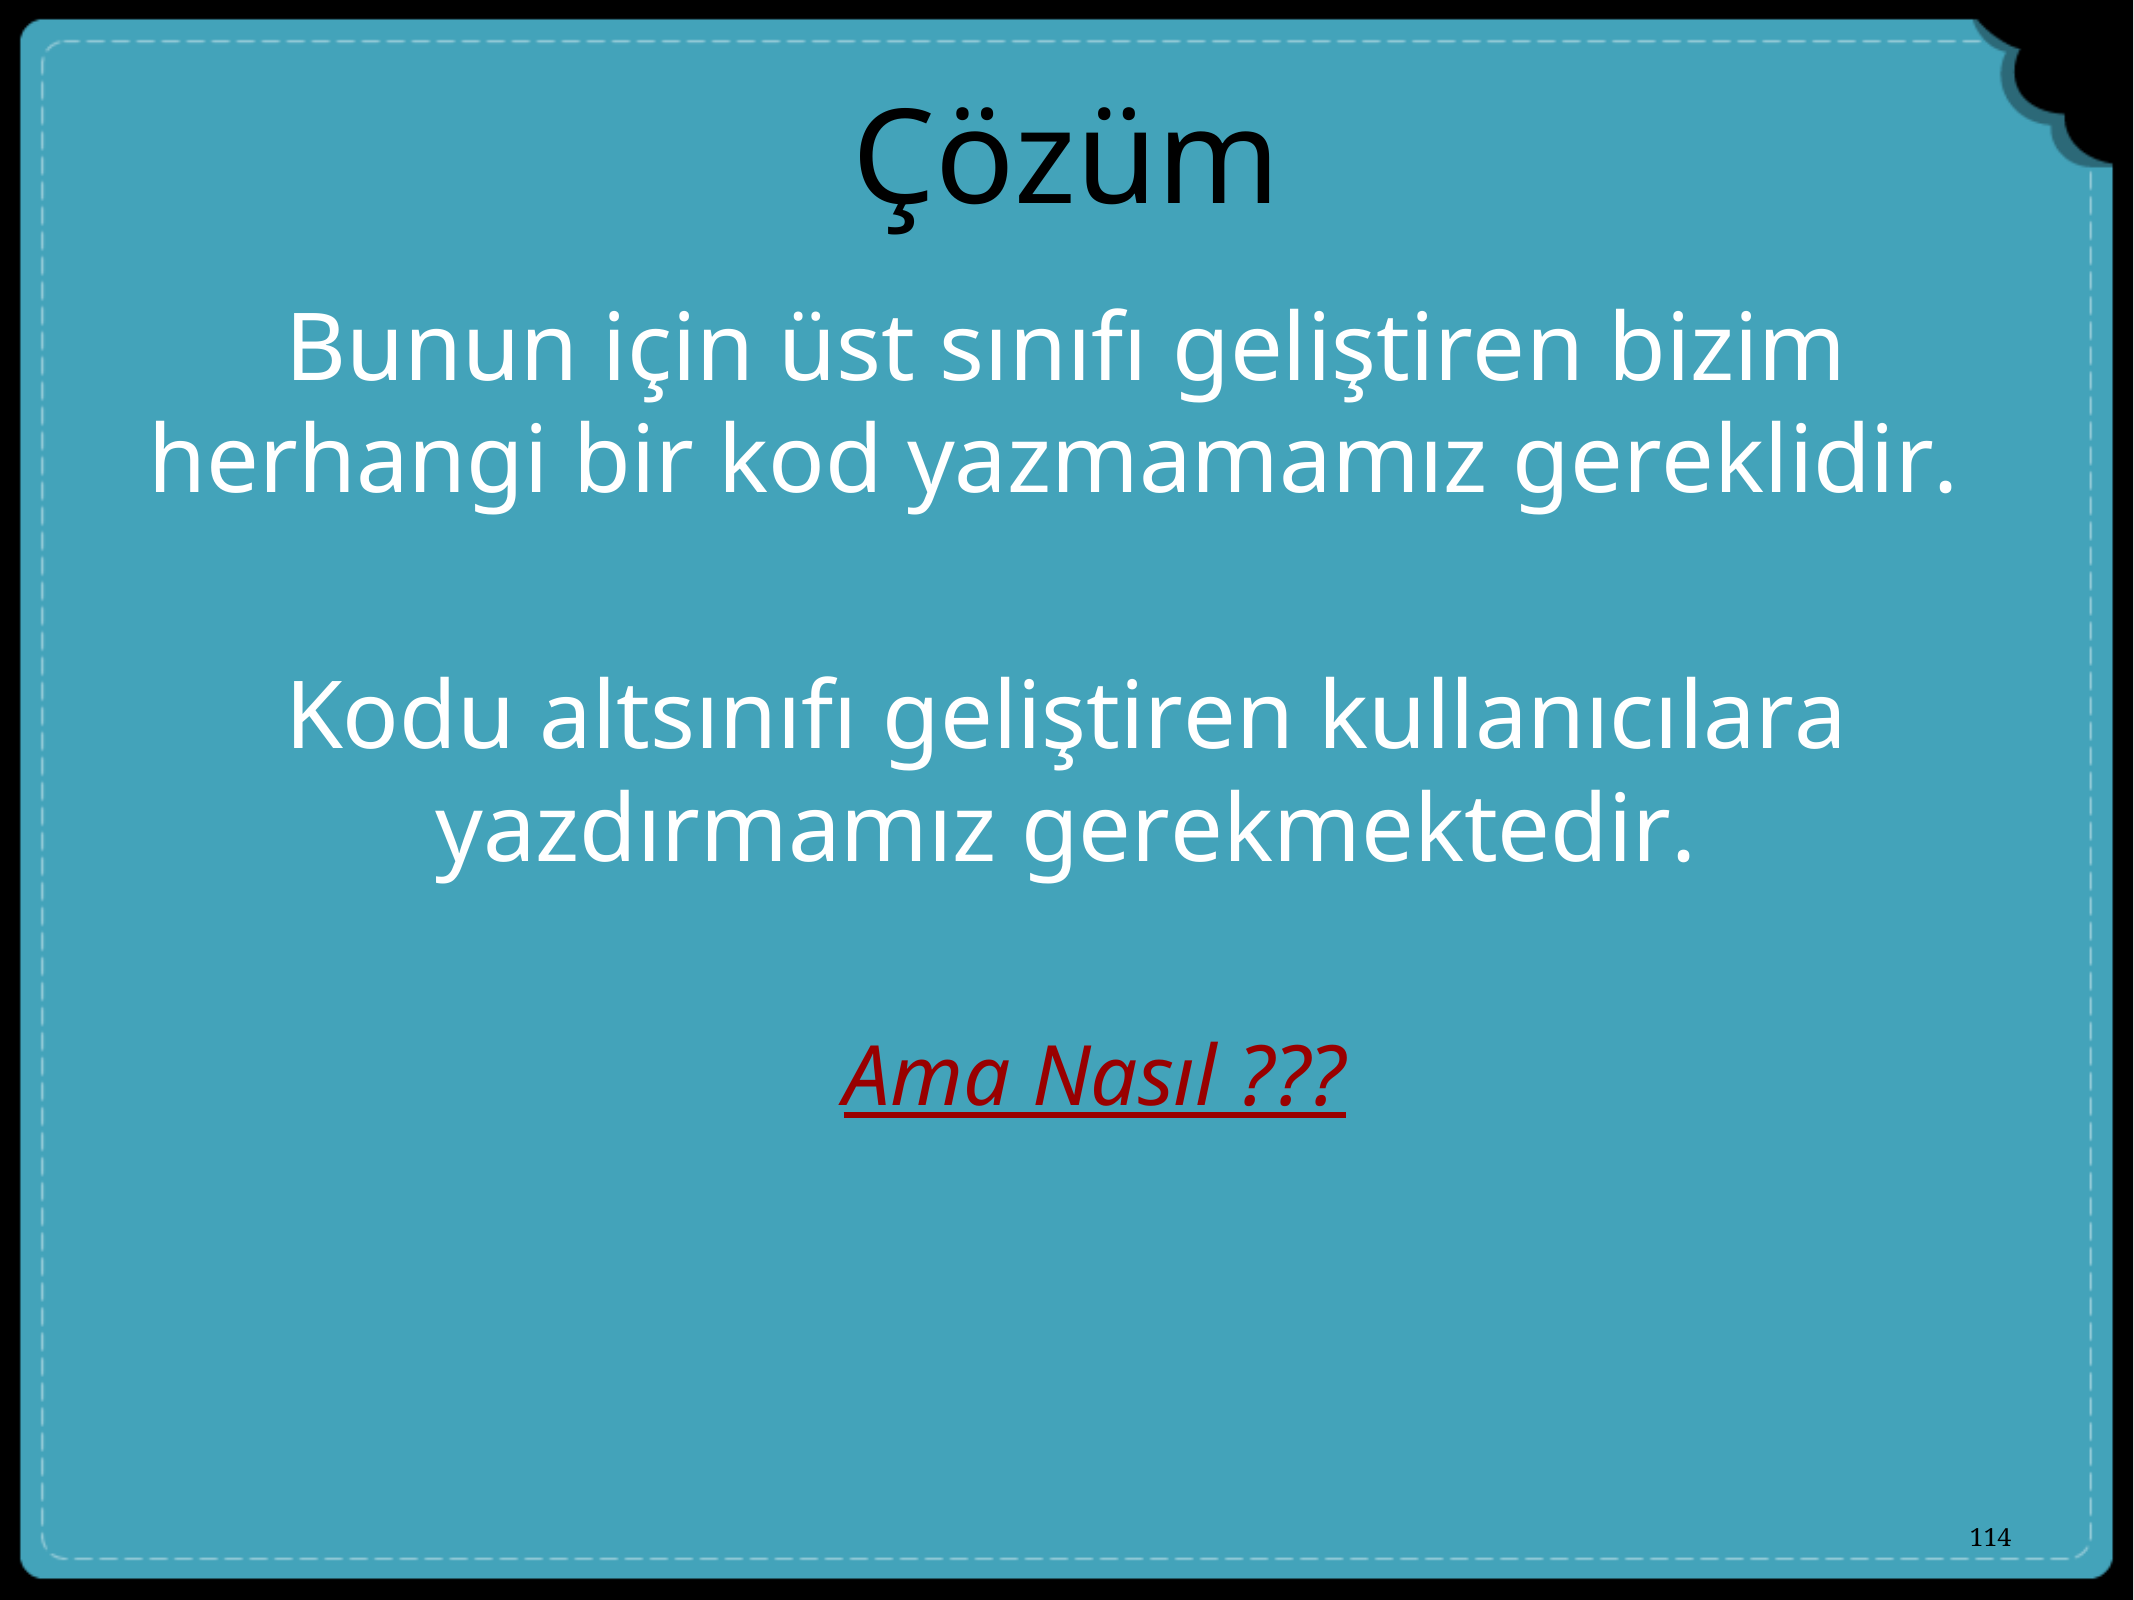

# Çözüm
Bunun için üst sınıfı geliştiren bizim herhangi bir kod yazmamamız gereklidir.
Kodu altsınıfı geliştiren kullanıcılara yazdırmamız gerekmektedir.
Ama Nasıl ???